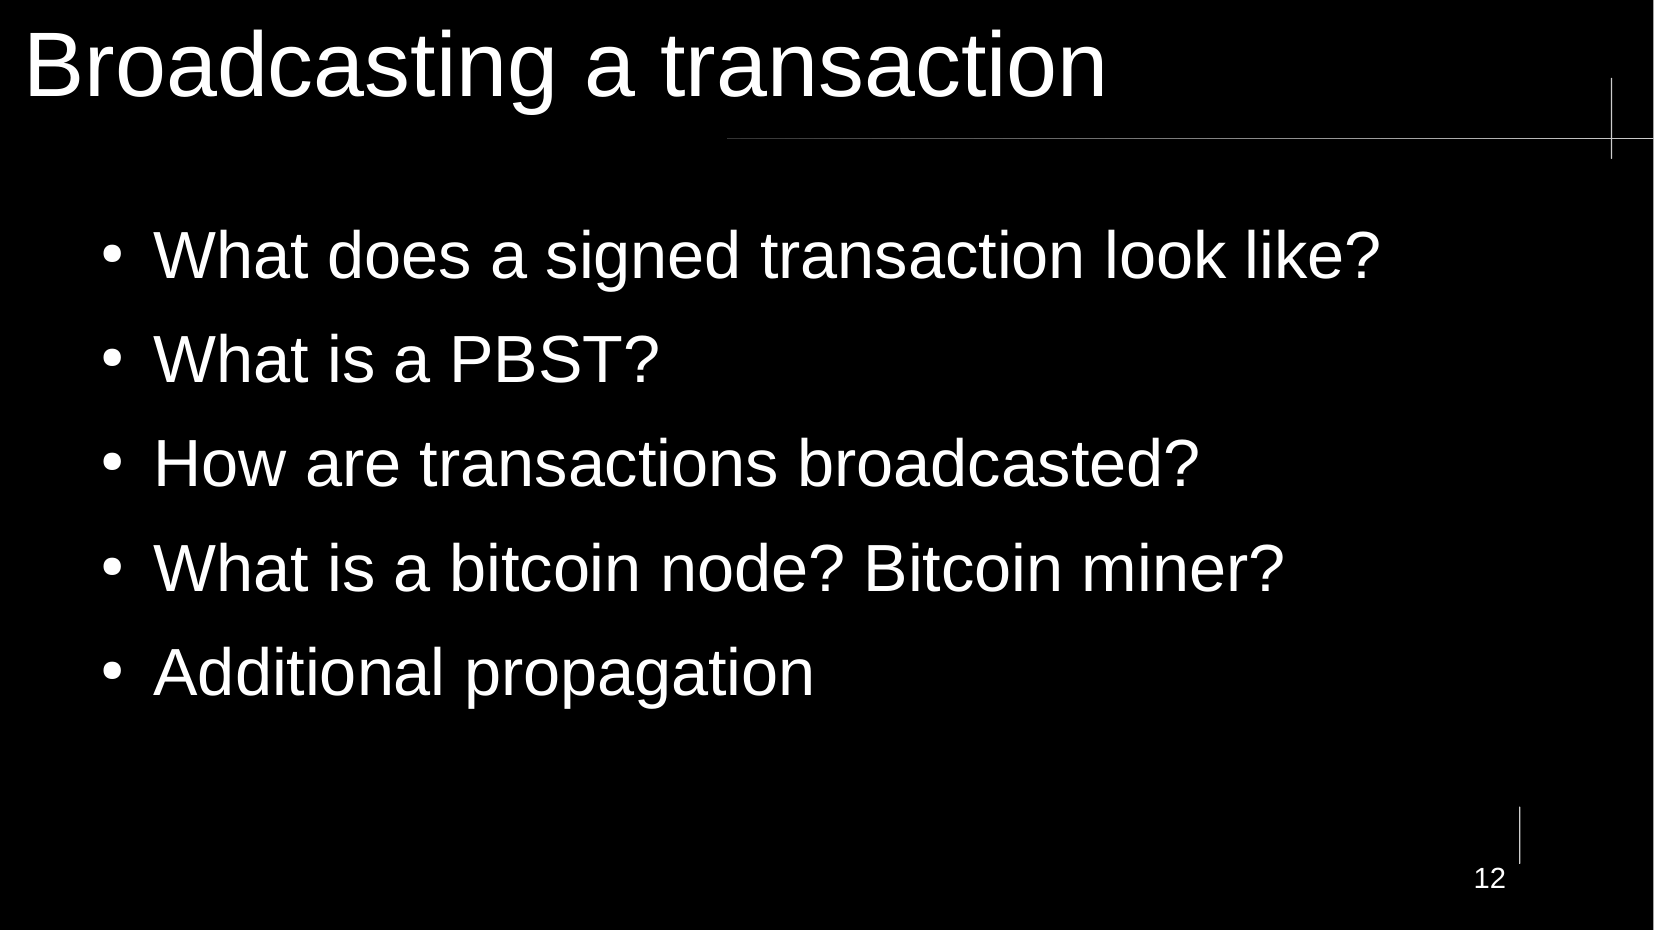

# Broadcasting a transaction
What does a signed transaction look like?
What is a PBST?
How are transactions broadcasted?
What is a bitcoin node? Bitcoin miner?
Additional propagation
12